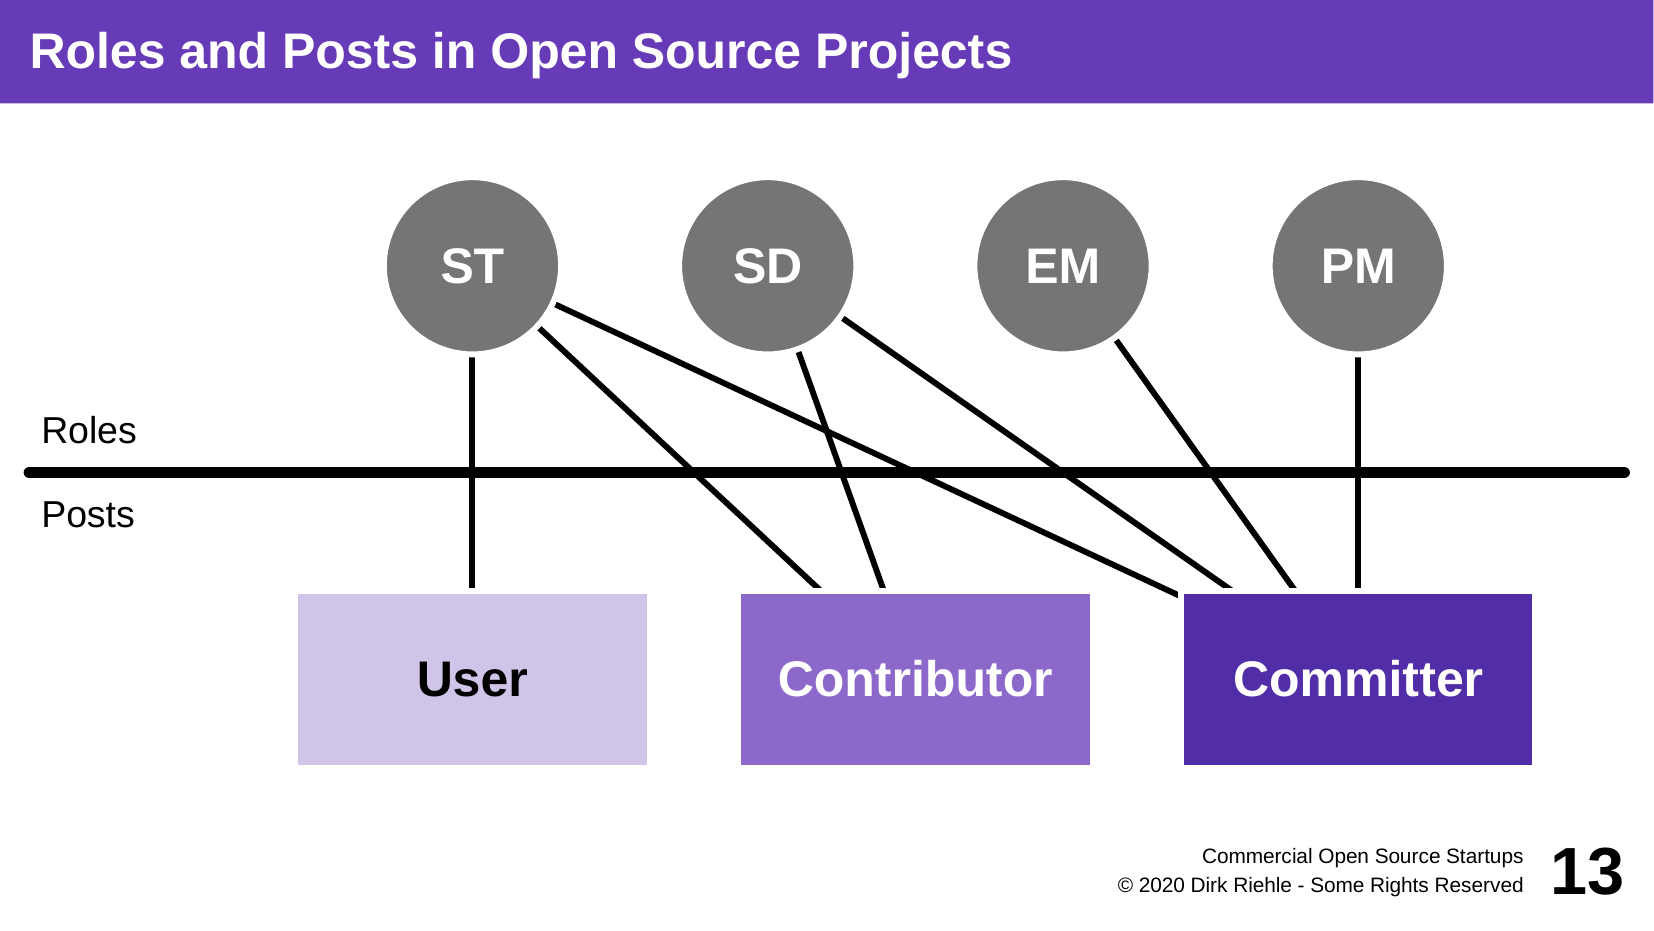

# Roles and Posts in Open Source Projects
ST
SD
EM
PM
Roles
Posts
User
Contributor
Committer
Commercial Open Source Startups
13
© 2020 Dirk Riehle - Some Rights Reserved